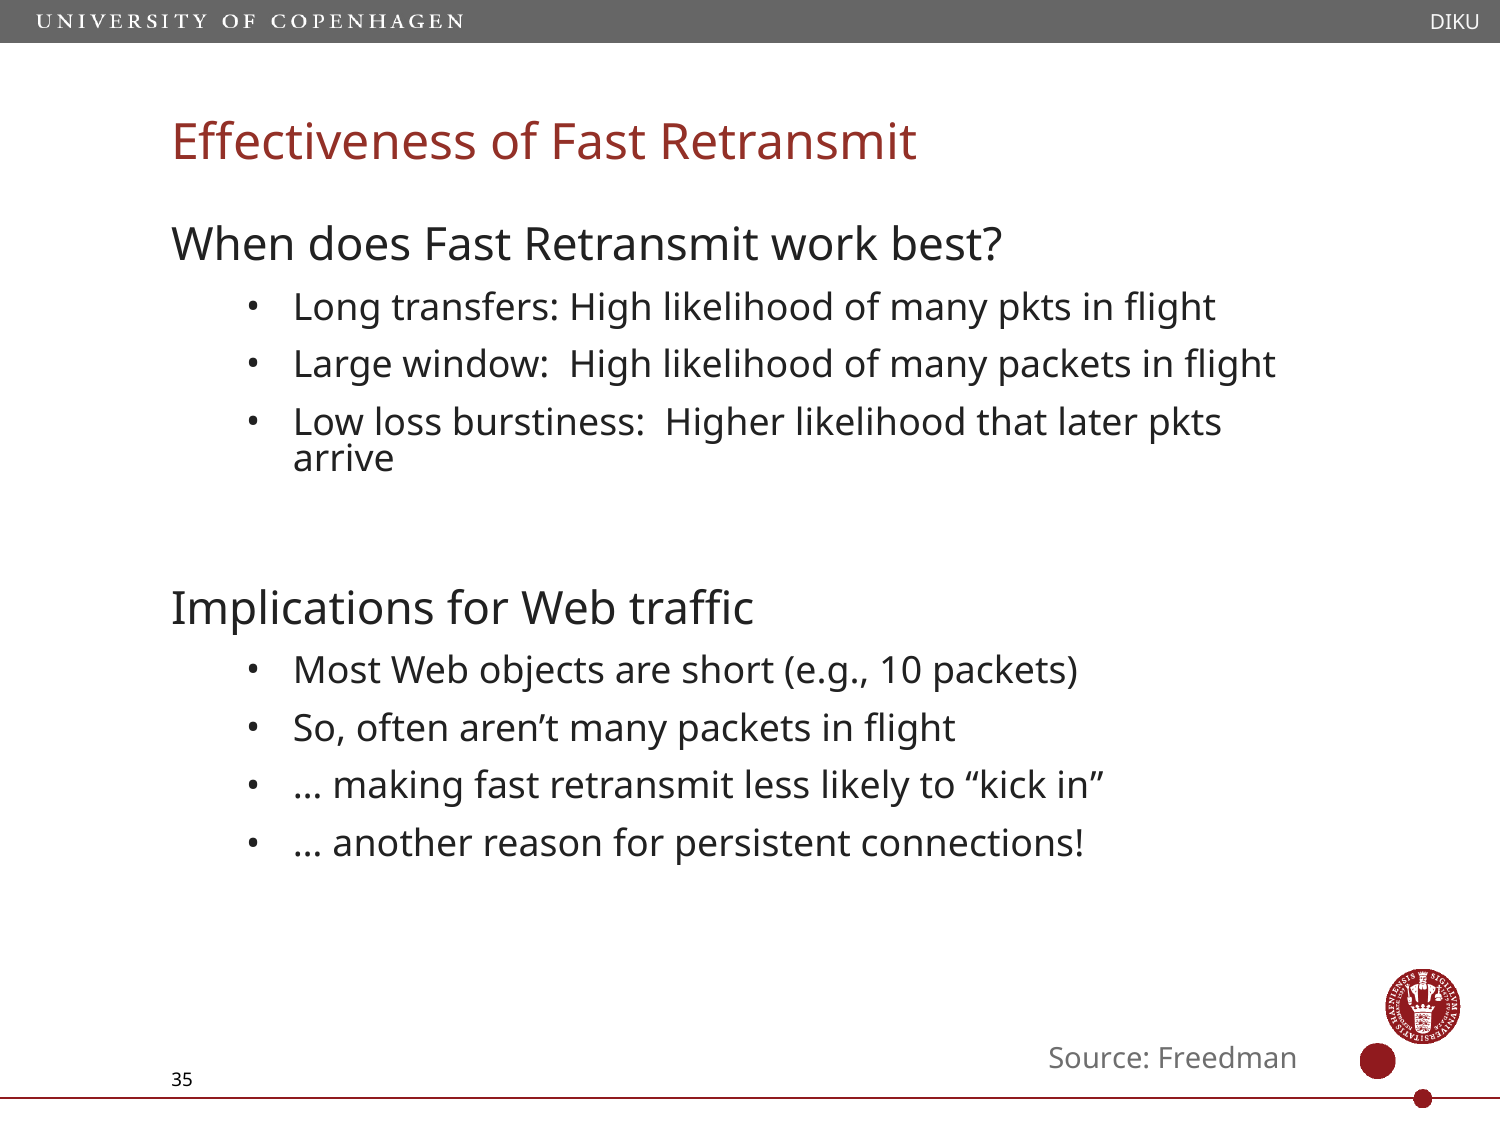

DIKU
# Effectiveness of Fast Retransmit
When does Fast Retransmit work best?
Long transfers: High likelihood of many pkts in flight
Large window: High likelihood of many packets in flight
Low loss burstiness: Higher likelihood that later pkts arrive
Implications for Web traffic
Most Web objects are short (e.g., 10 packets)
So, often aren’t many packets in flight
… making fast retransmit less likely to “kick in”
… another reason for persistent connections!
Source: Freedman